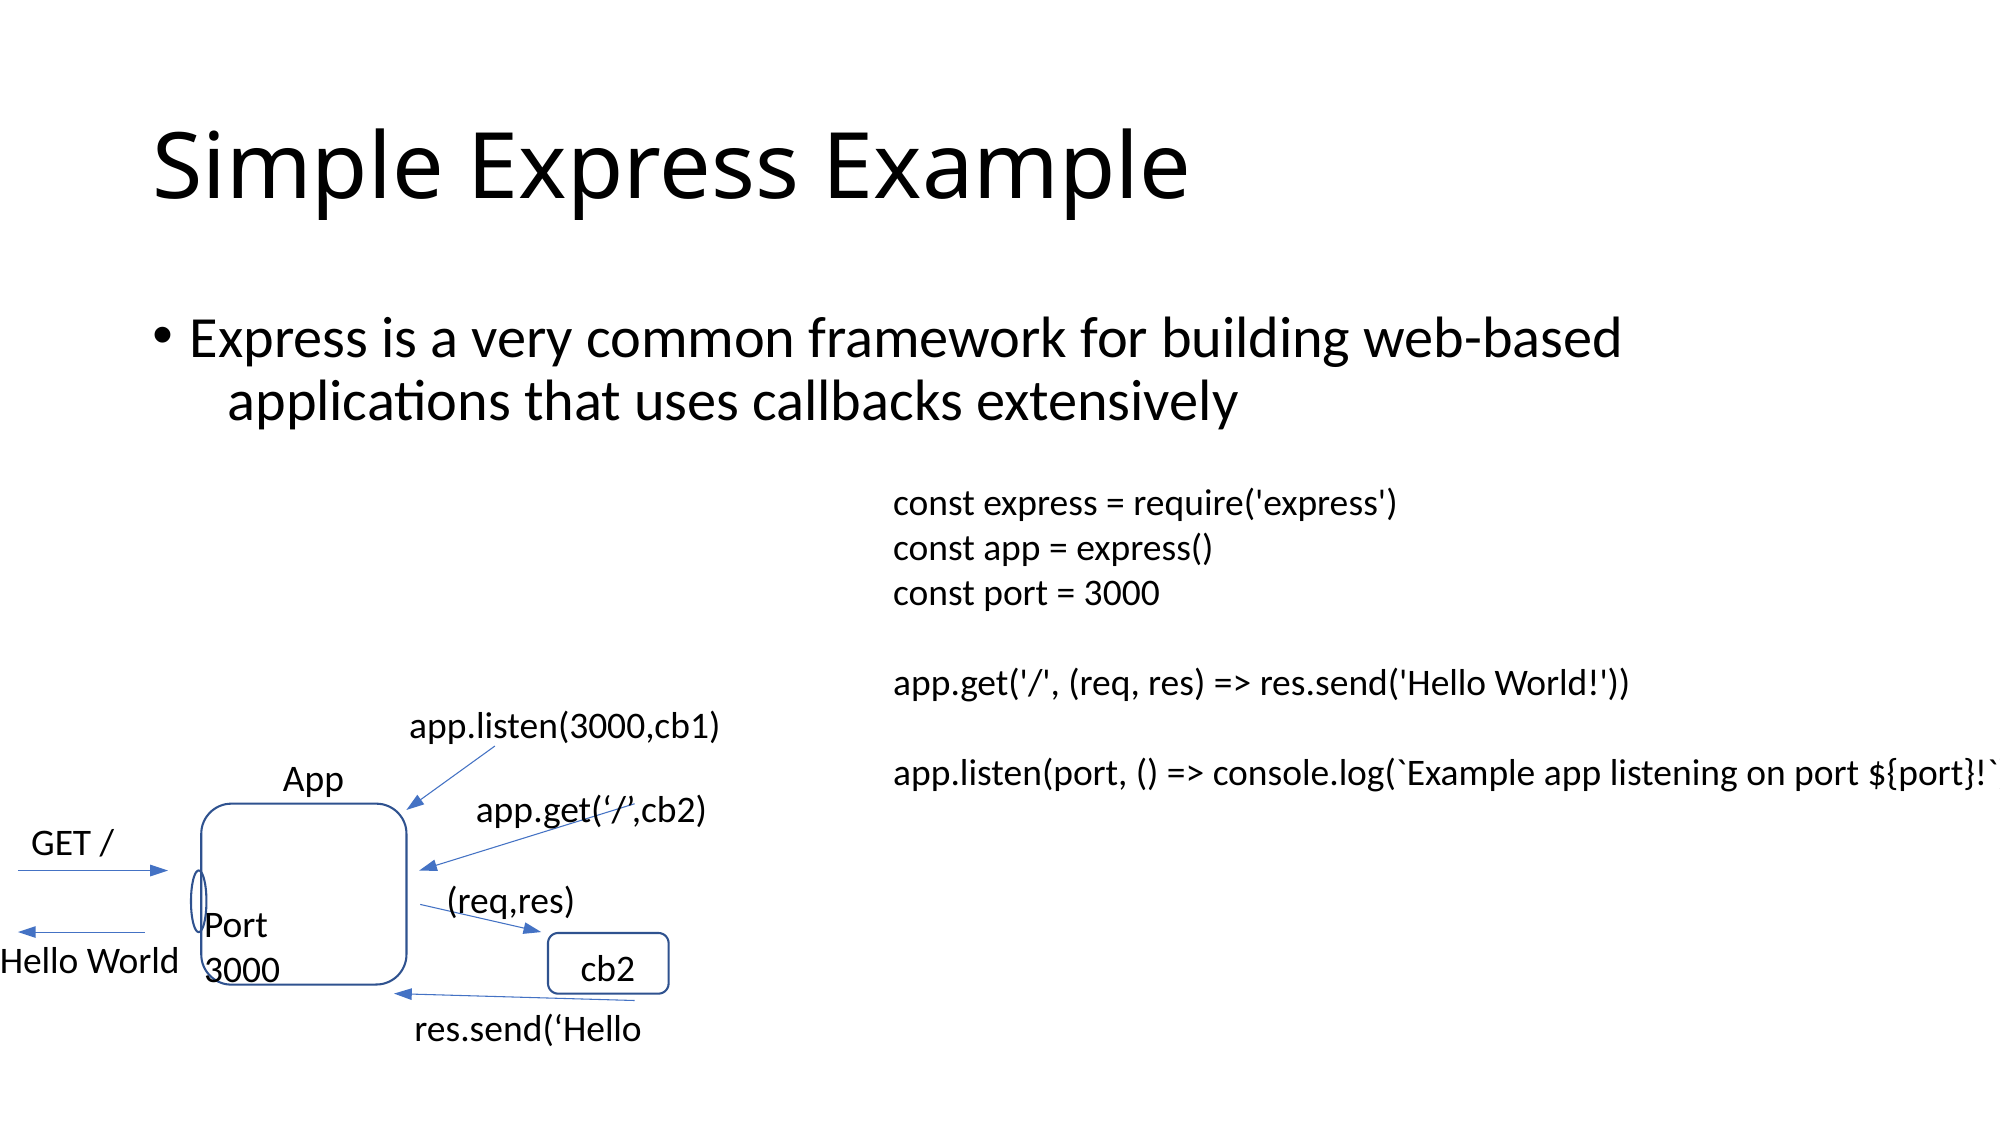

# Simple Express Example
Express is a very common framework for building web-based applications that uses callbacks extensively
const express = require('express')
const app = express()
const port = 3000
app.get('/', (req, res) => res.send('Hello World!'))
app.listen(port, () => console.log(`Example app listening on port ${port}!`))
app.listen(3000,cb1)
App
app.get(‘/’,cb2)
GET /
(req,res)
Port
3000
Hello World
cb2
res.send(‘Hello